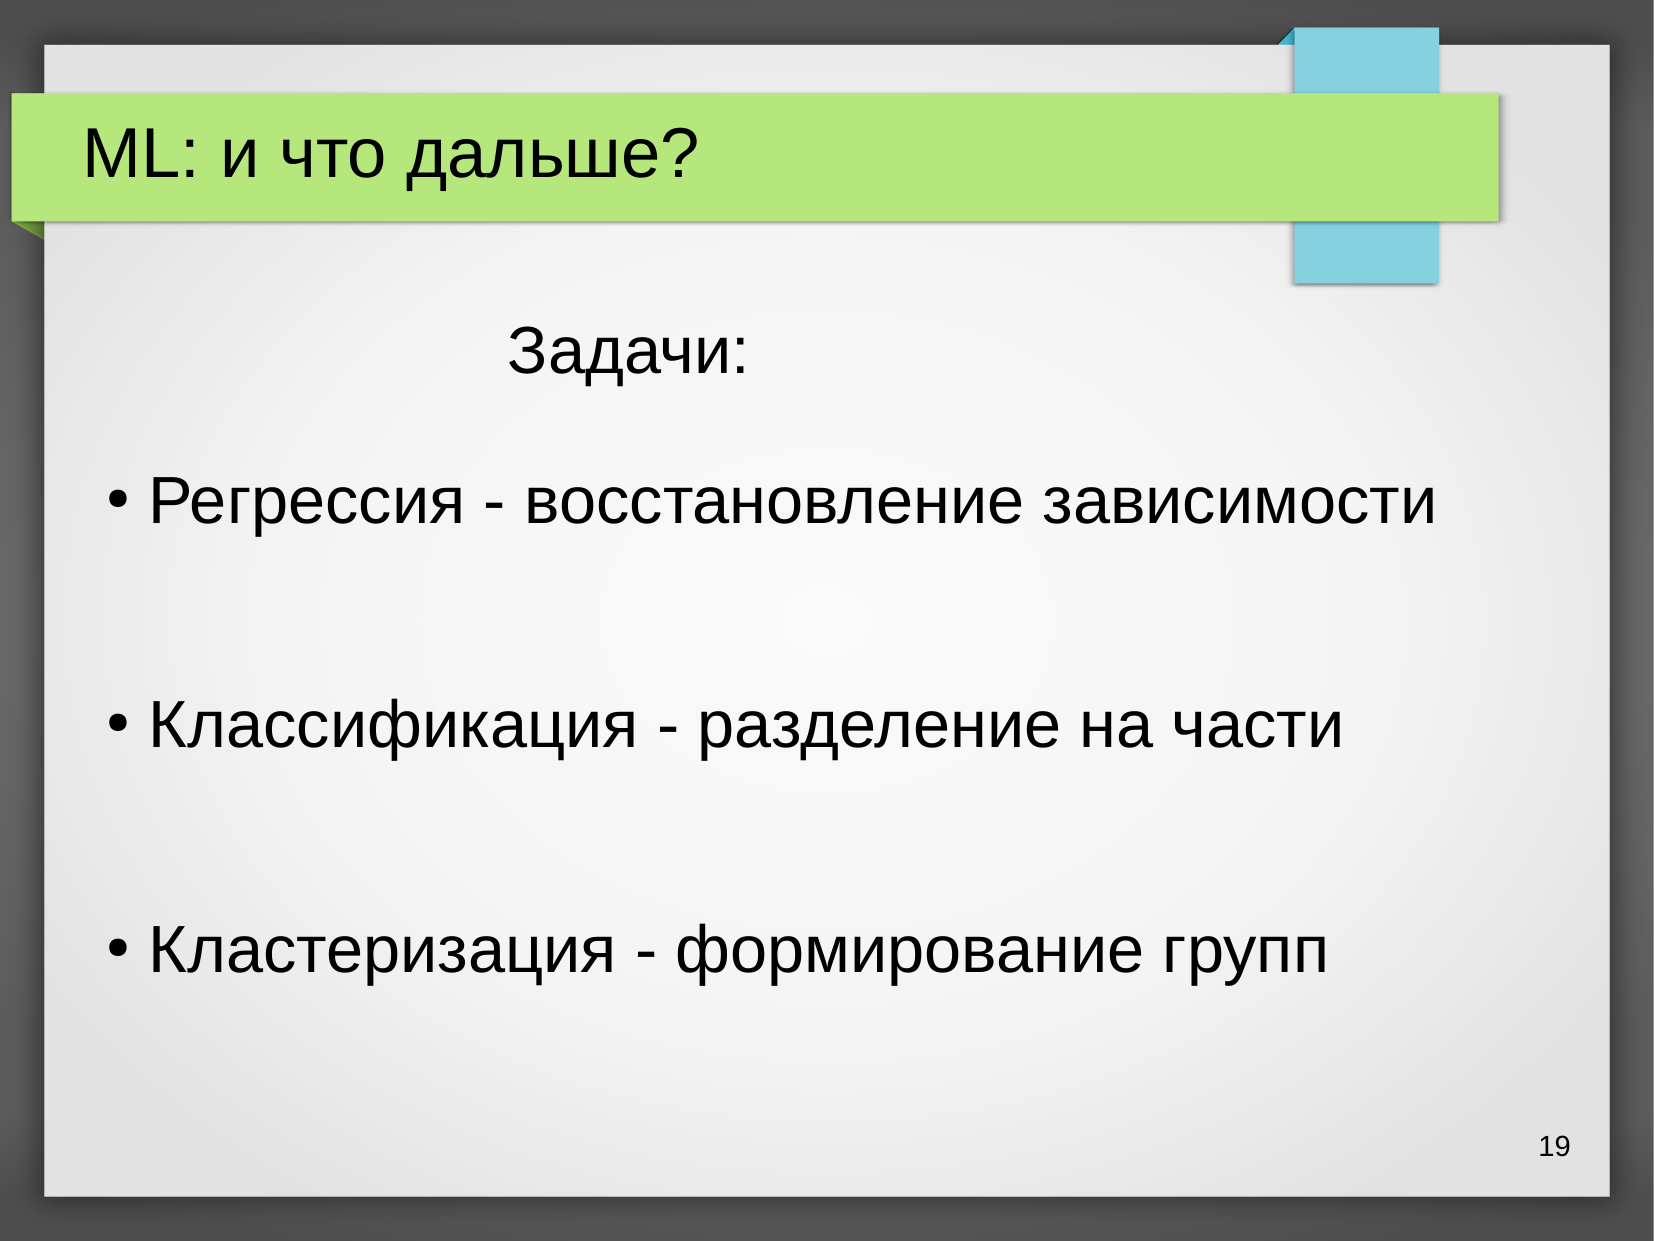

# ML: и что дальше?
Задачи:
 Регрессия - восстановление зависимости
 Классификация - разделение на части
 Кластеризация - формирование групп
19